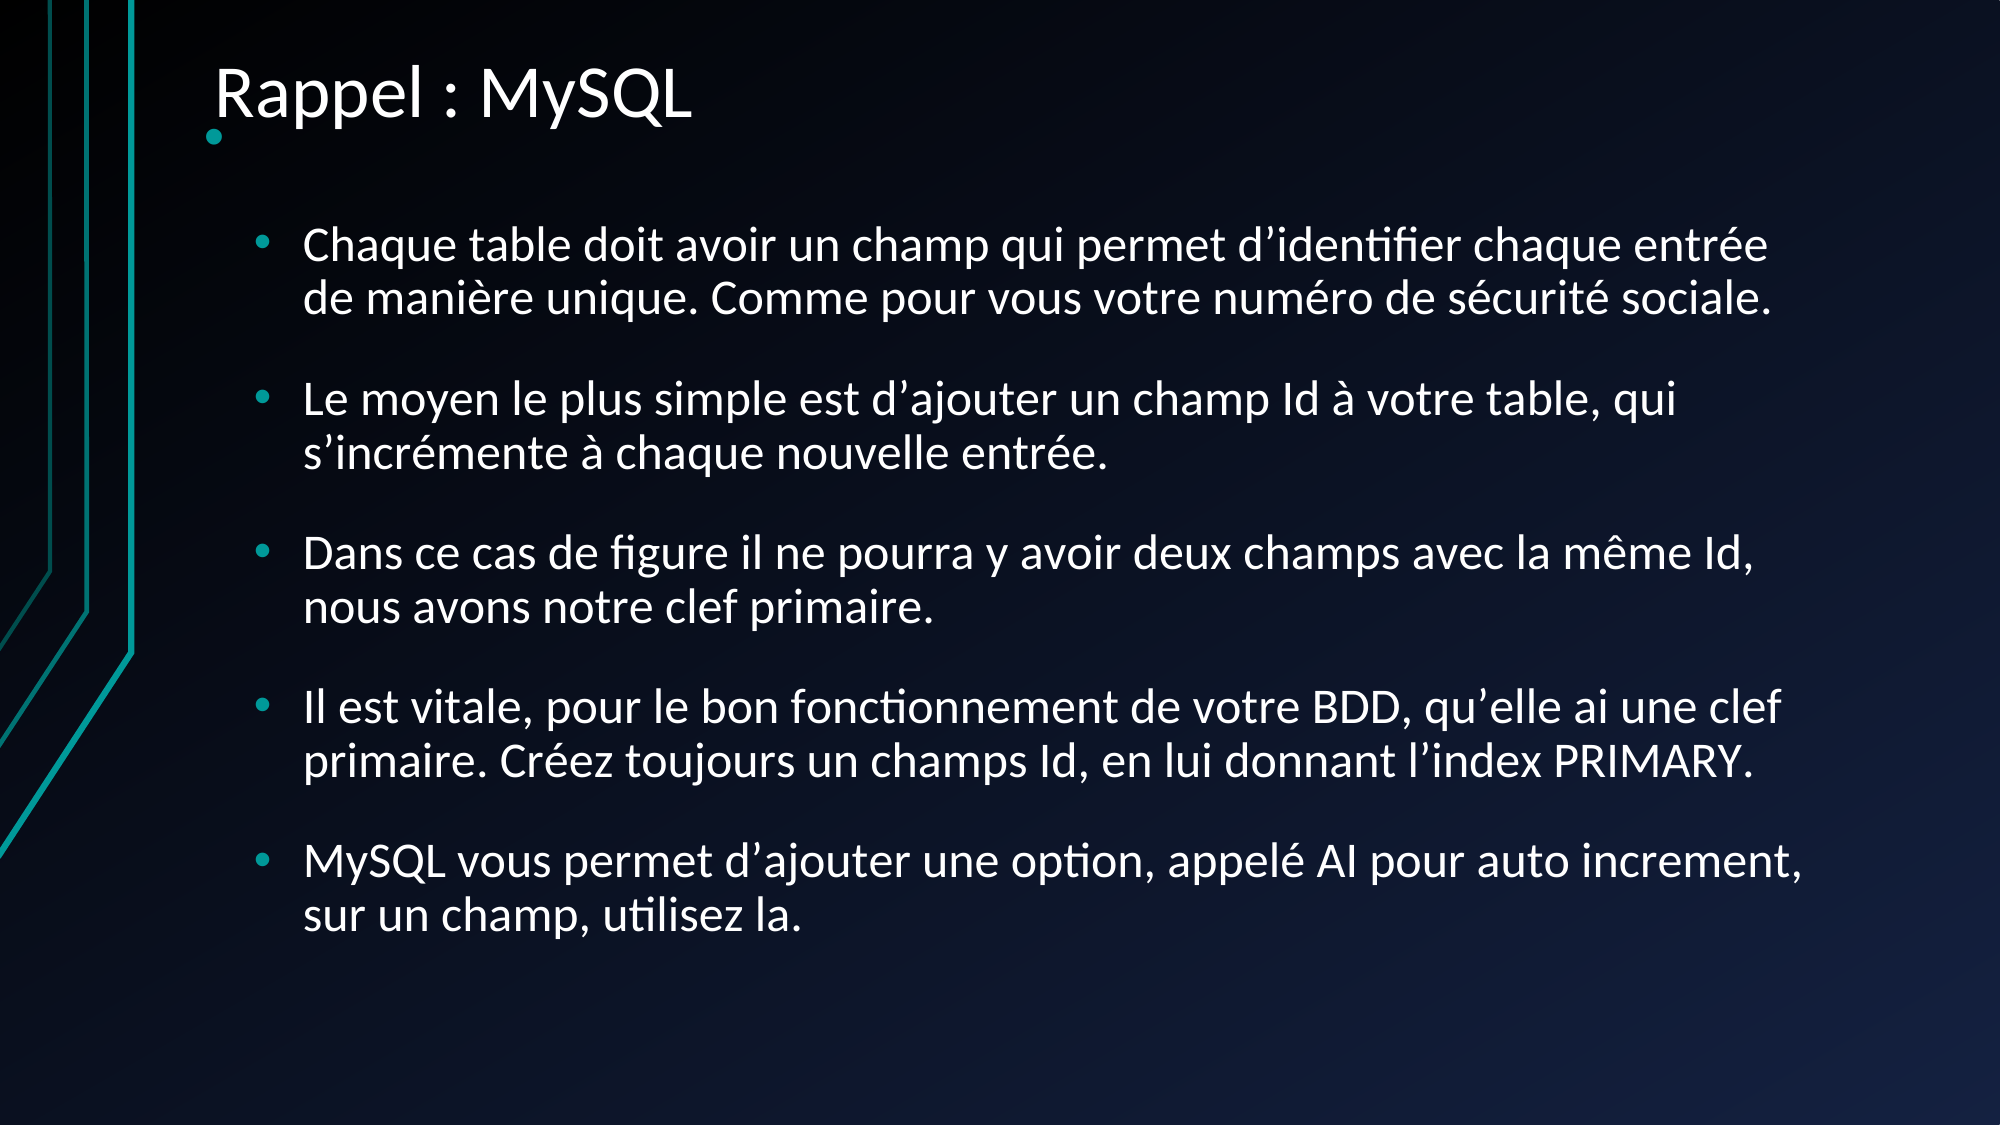

Rappel : MySQL
Chaque table doit avoir un champ qui permet d’identifier chaque entrée de manière unique. Comme pour vous votre numéro de sécurité sociale.
Le moyen le plus simple est d’ajouter un champ Id à votre table, qui s’incrémente à chaque nouvelle entrée.
Dans ce cas de figure il ne pourra y avoir deux champs avec la même Id, nous avons notre clef primaire.
Il est vitale, pour le bon fonctionnement de votre BDD, qu’elle ai une clef primaire. Créez toujours un champs Id, en lui donnant l’index PRIMARY.
MySQL vous permet d’ajouter une option, appelé AI pour auto increment, sur un champ, utilisez la.